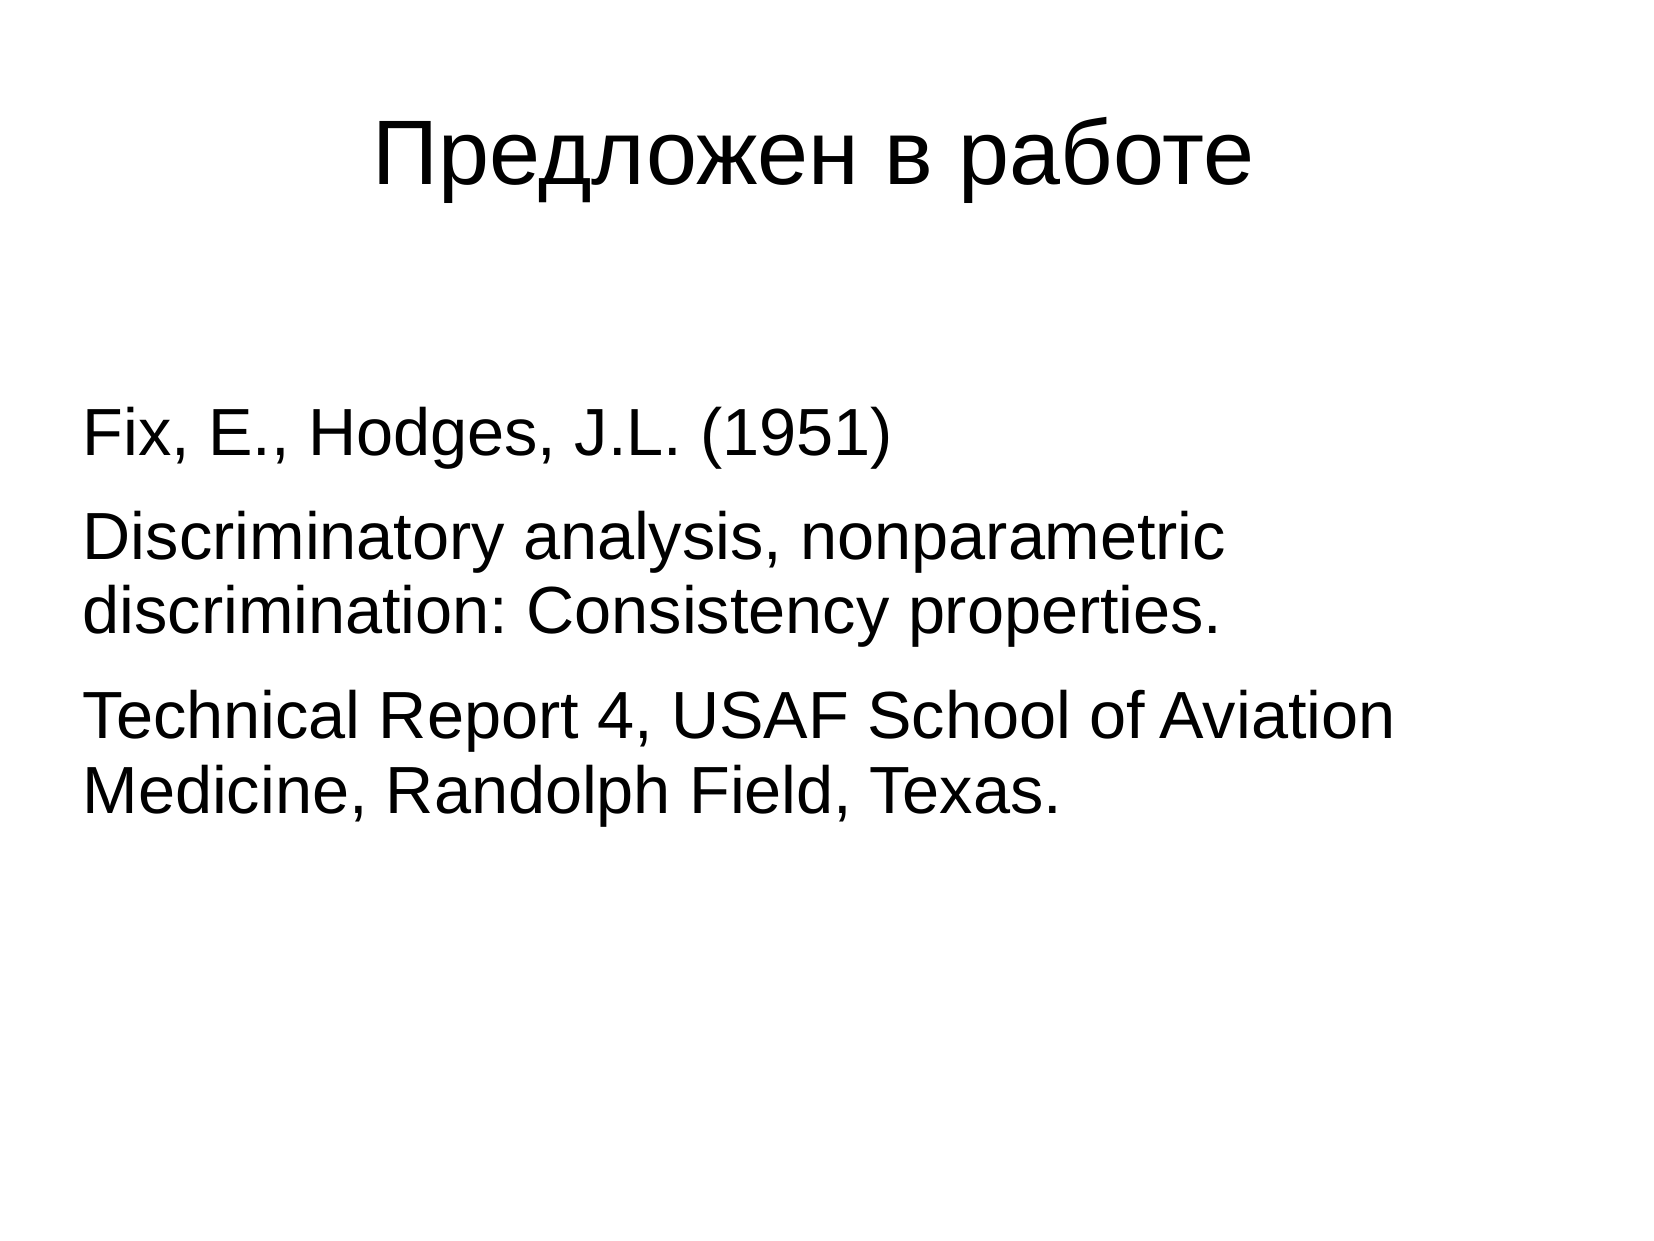

# Предложен в работе
Fix, E., Hodges, J.L. (1951)
Discriminatory analysis, nonparametric discrimination: Consistency properties.
Technical Report 4, USAF School of Aviation Medicine, Randolph Field, Texas.